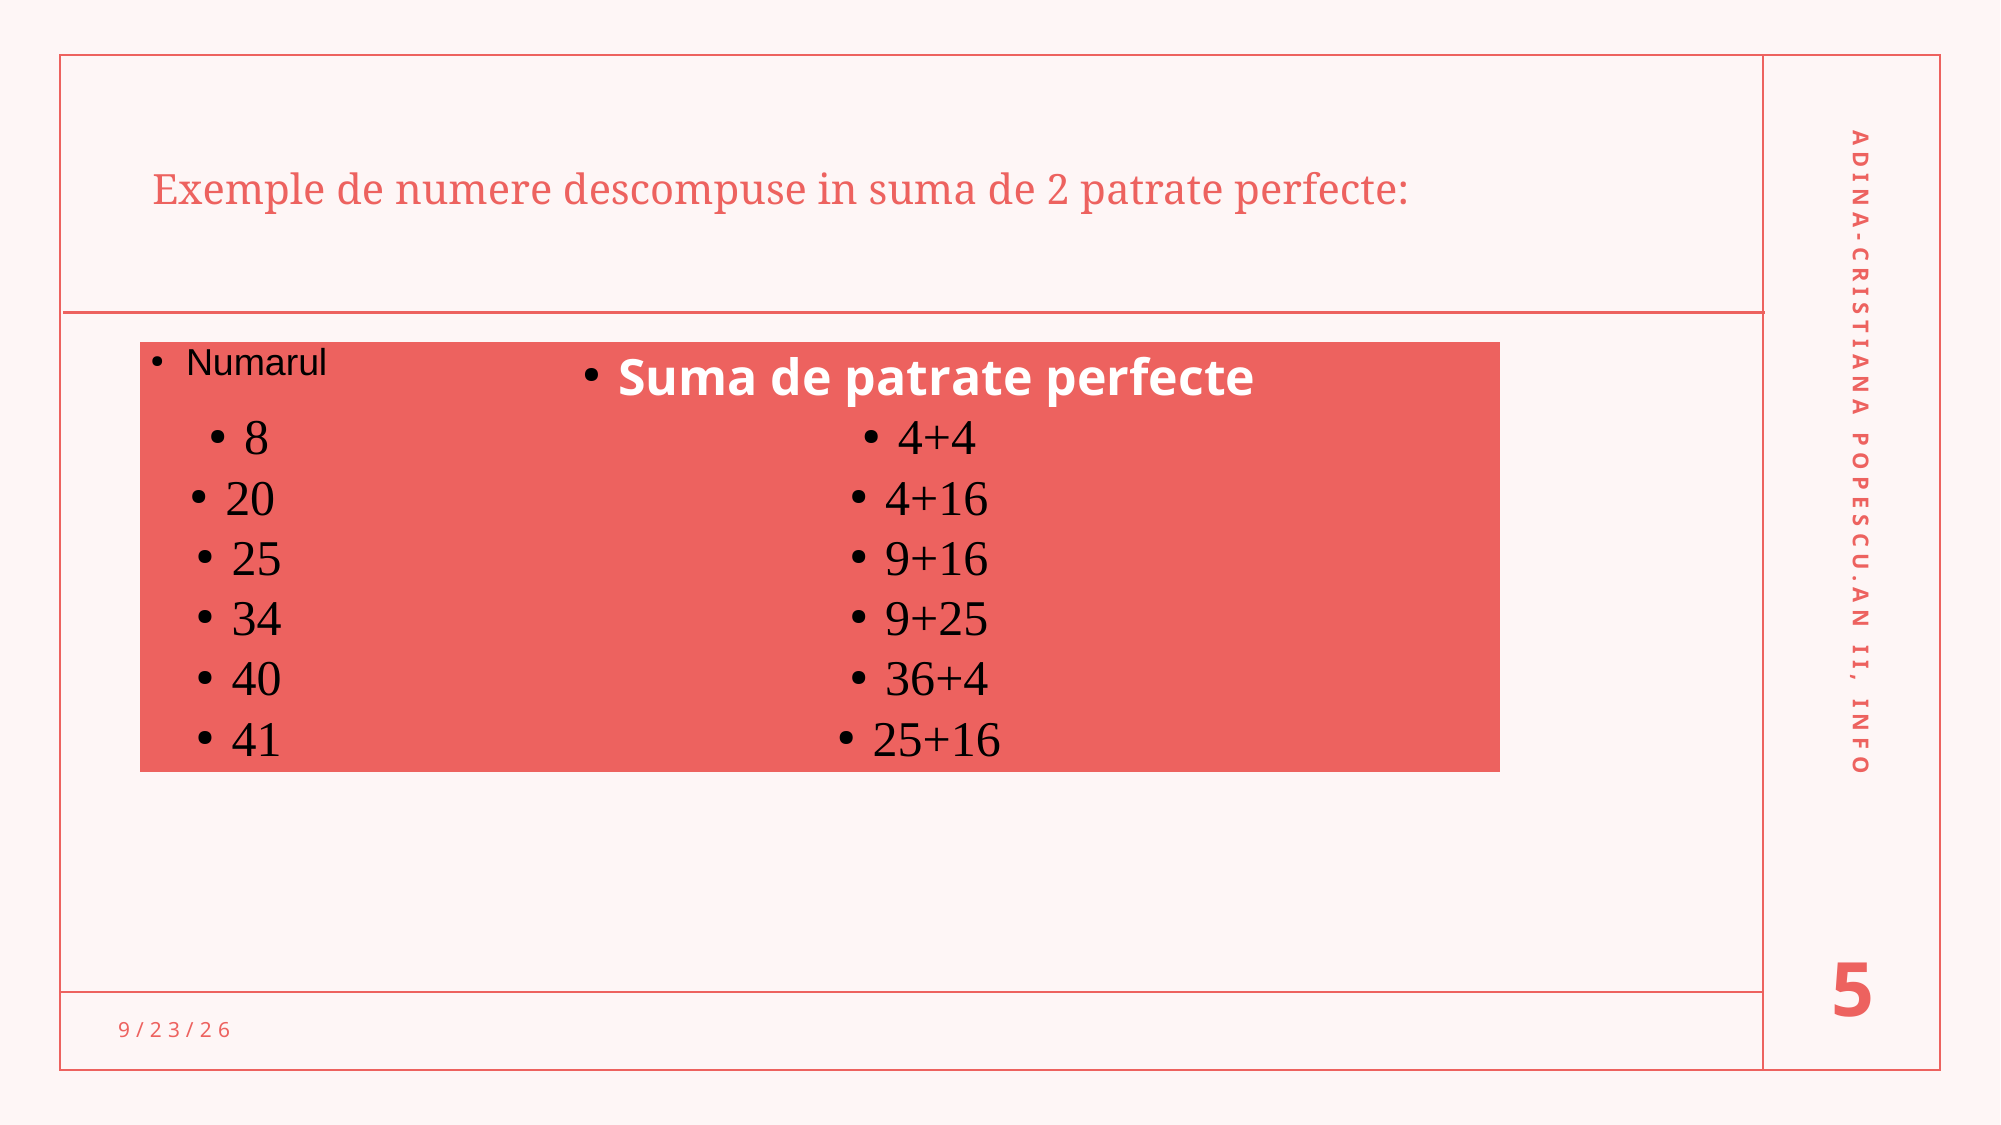

# Exemple de numere descompuse in suma de 2 patrate perfecte:
| Numarul | Suma de patrate perfecte |
| --- | --- |
| 8 | 4+4 |
| 20 | 4+16 |
| 25 | 9+16 |
| 34 | 9+25 |
| 40 | 36+4 |
| 41 | 25+16 |
Adina-Cristiana Popescu.an II, info